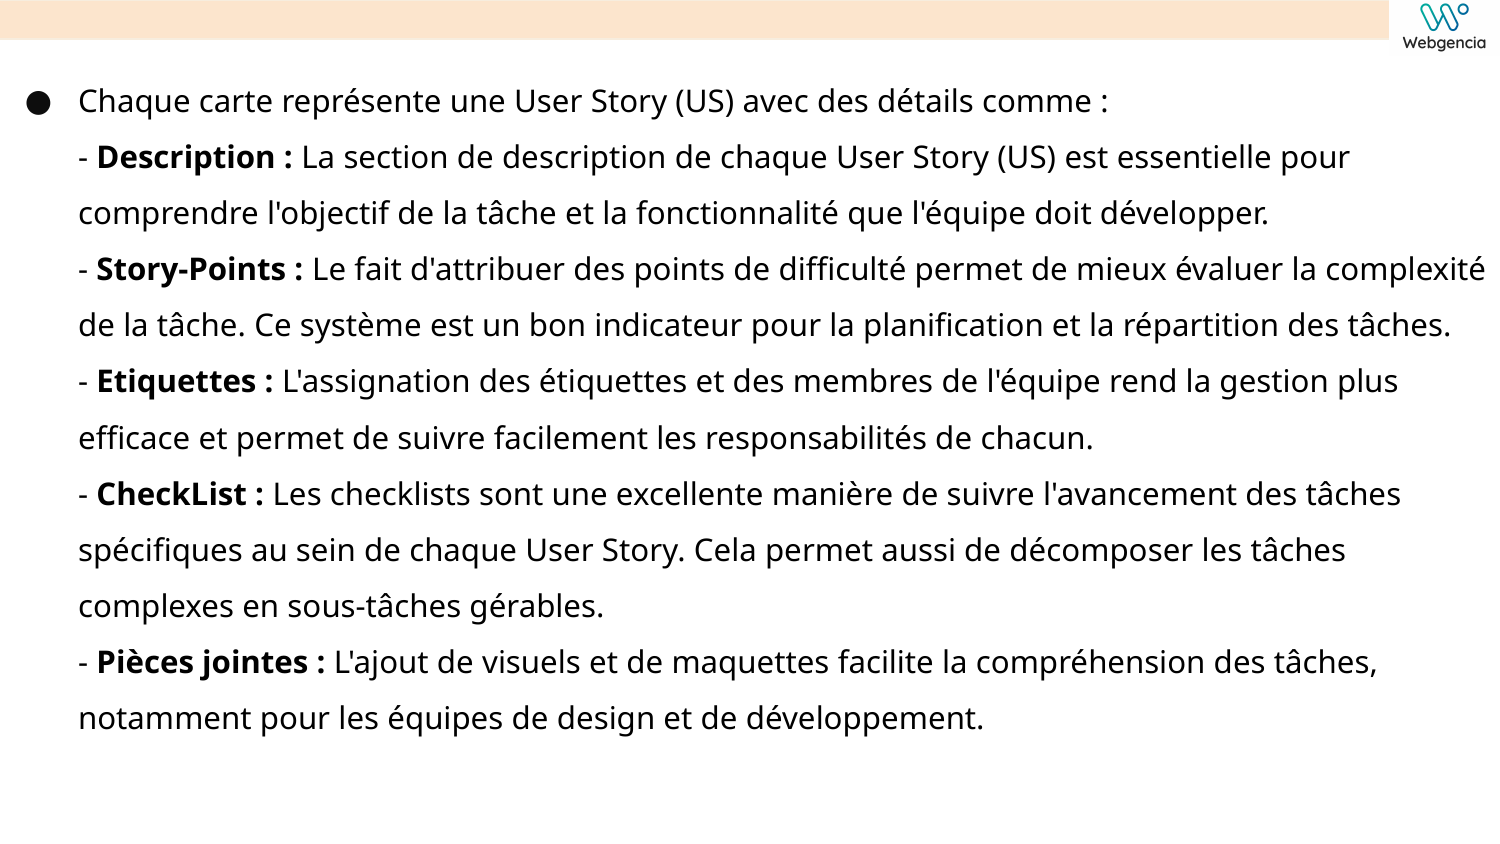

Chaque carte représente une User Story (US) avec des détails comme :
- Description : La section de description de chaque User Story (US) est essentielle pour comprendre l'objectif de la tâche et la fonctionnalité que l'équipe doit développer.
- Story-Points : Le fait d'attribuer des points de difficulté permet de mieux évaluer la complexité de la tâche. Ce système est un bon indicateur pour la planification et la répartition des tâches.
- Etiquettes : L'assignation des étiquettes et des membres de l'équipe rend la gestion plus efficace et permet de suivre facilement les responsabilités de chacun.
- CheckList : Les checklists sont une excellente manière de suivre l'avancement des tâches spécifiques au sein de chaque User Story. Cela permet aussi de décomposer les tâches complexes en sous-tâches gérables.
- Pièces jointes : L'ajout de visuels et de maquettes facilite la compréhension des tâches, notamment pour les équipes de design et de développement.
#